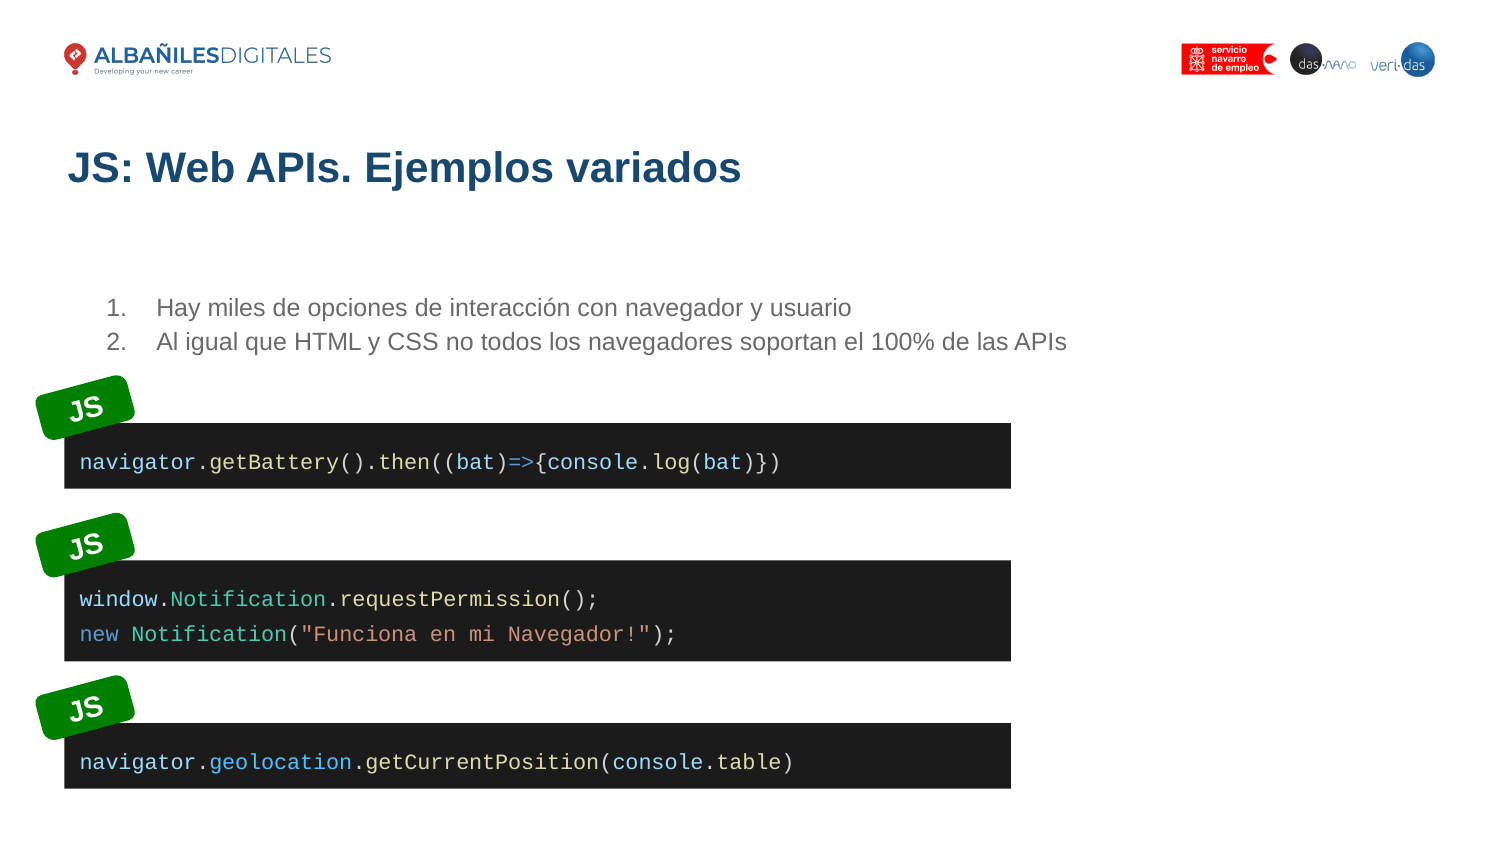

JS: Web APIs. Ejemplos variados
Hay miles de opciones de interacción con navegador y usuario
Al igual que HTML y CSS no todos los navegadores soportan el 100% de las APIs
JS
navigator.getBattery().then((bat)=>{console.log(bat)})
JS
window.Notification.requestPermission();
new Notification("Funciona en mi Navegador!");
JS
navigator.geolocation.getCurrentPosition(console.table)